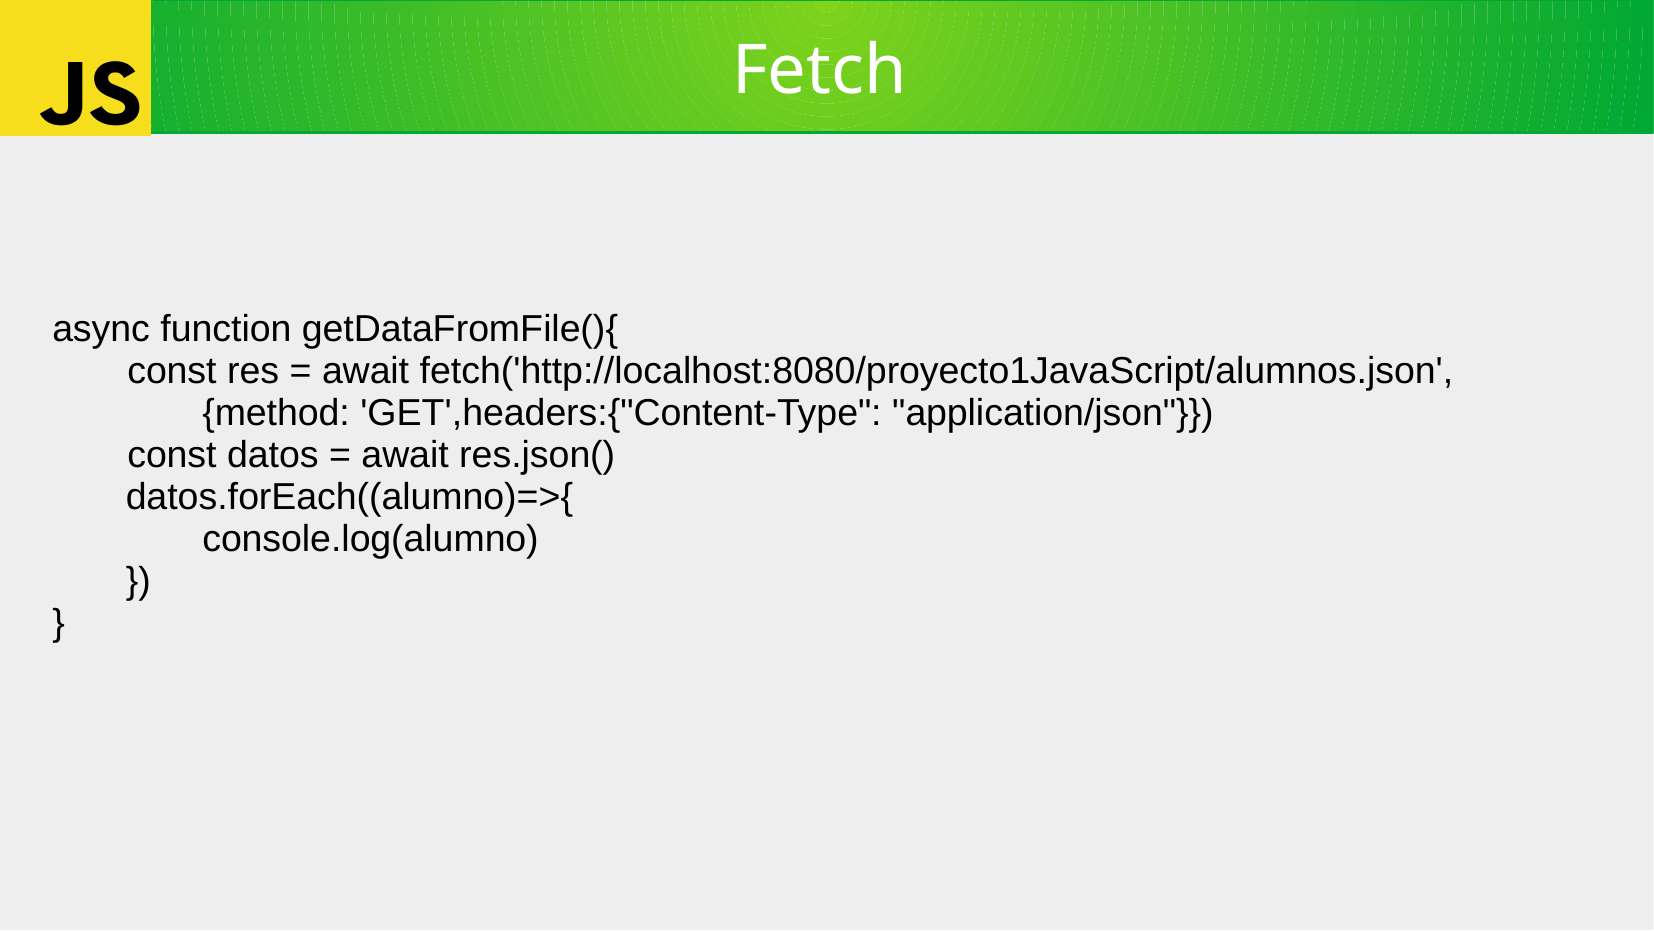

# Fetch
async function getDataFromFile(){
	const res = await fetch('http://localhost:8080/proyecto1JavaScript/alumnos.json',
 	{method: 'GET',headers:{"Content-Type": "application/json"}})
 	const datos = await res.json()
 datos.forEach((alumno)=>{
 		console.log(alumno)
 })
}